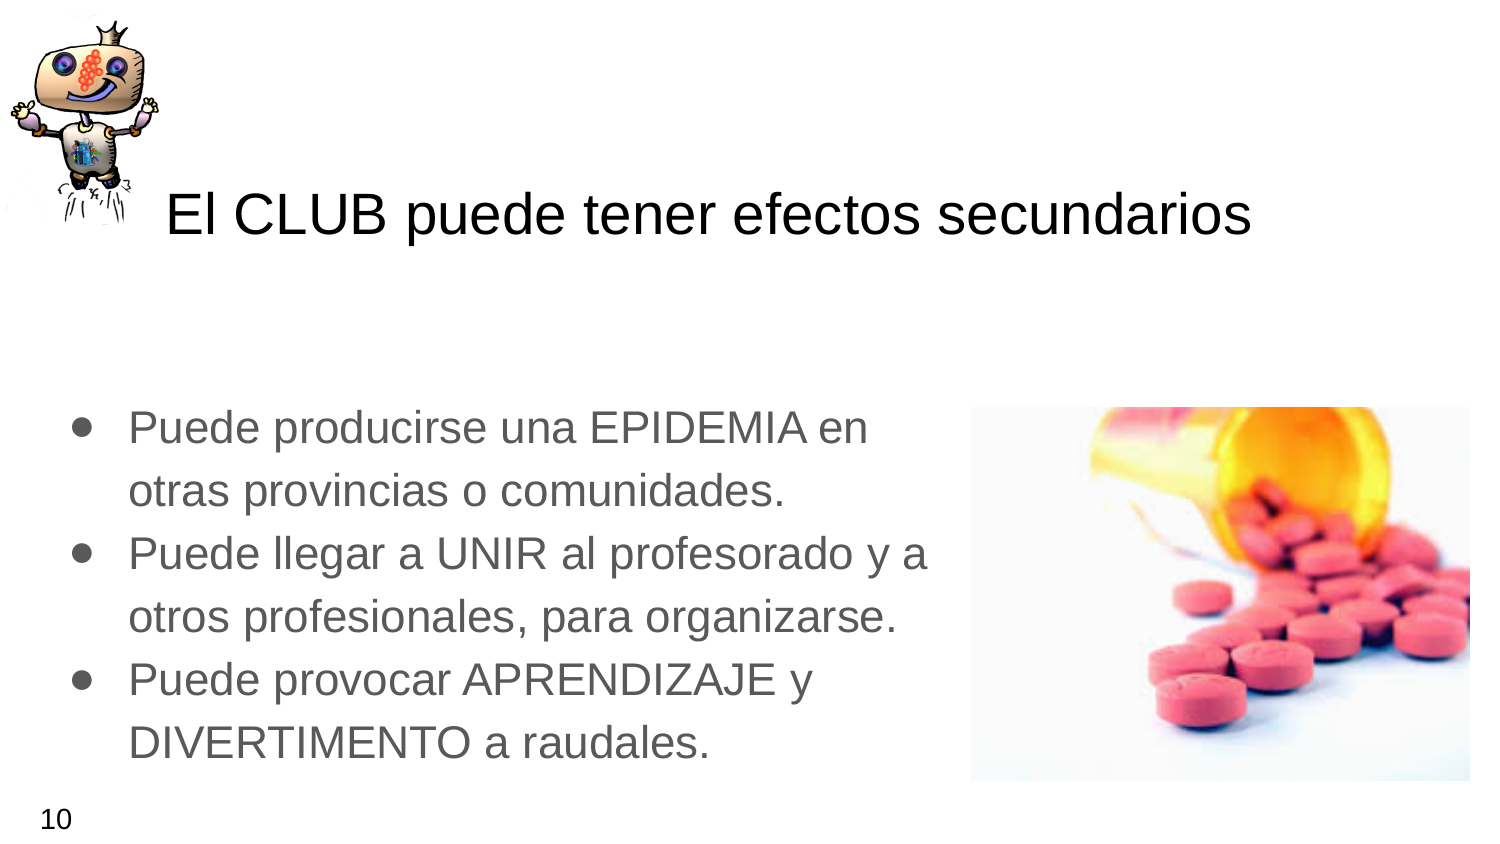

# El CLUB puede tener efectos secundarios
Puede producirse una EPIDEMIA en otras provincias o comunidades.
Puede llegar a UNIR al profesorado y a otros profesionales, para organizarse.
Puede provocar APRENDIZAJE y DIVERTIMENTO a raudales.
10